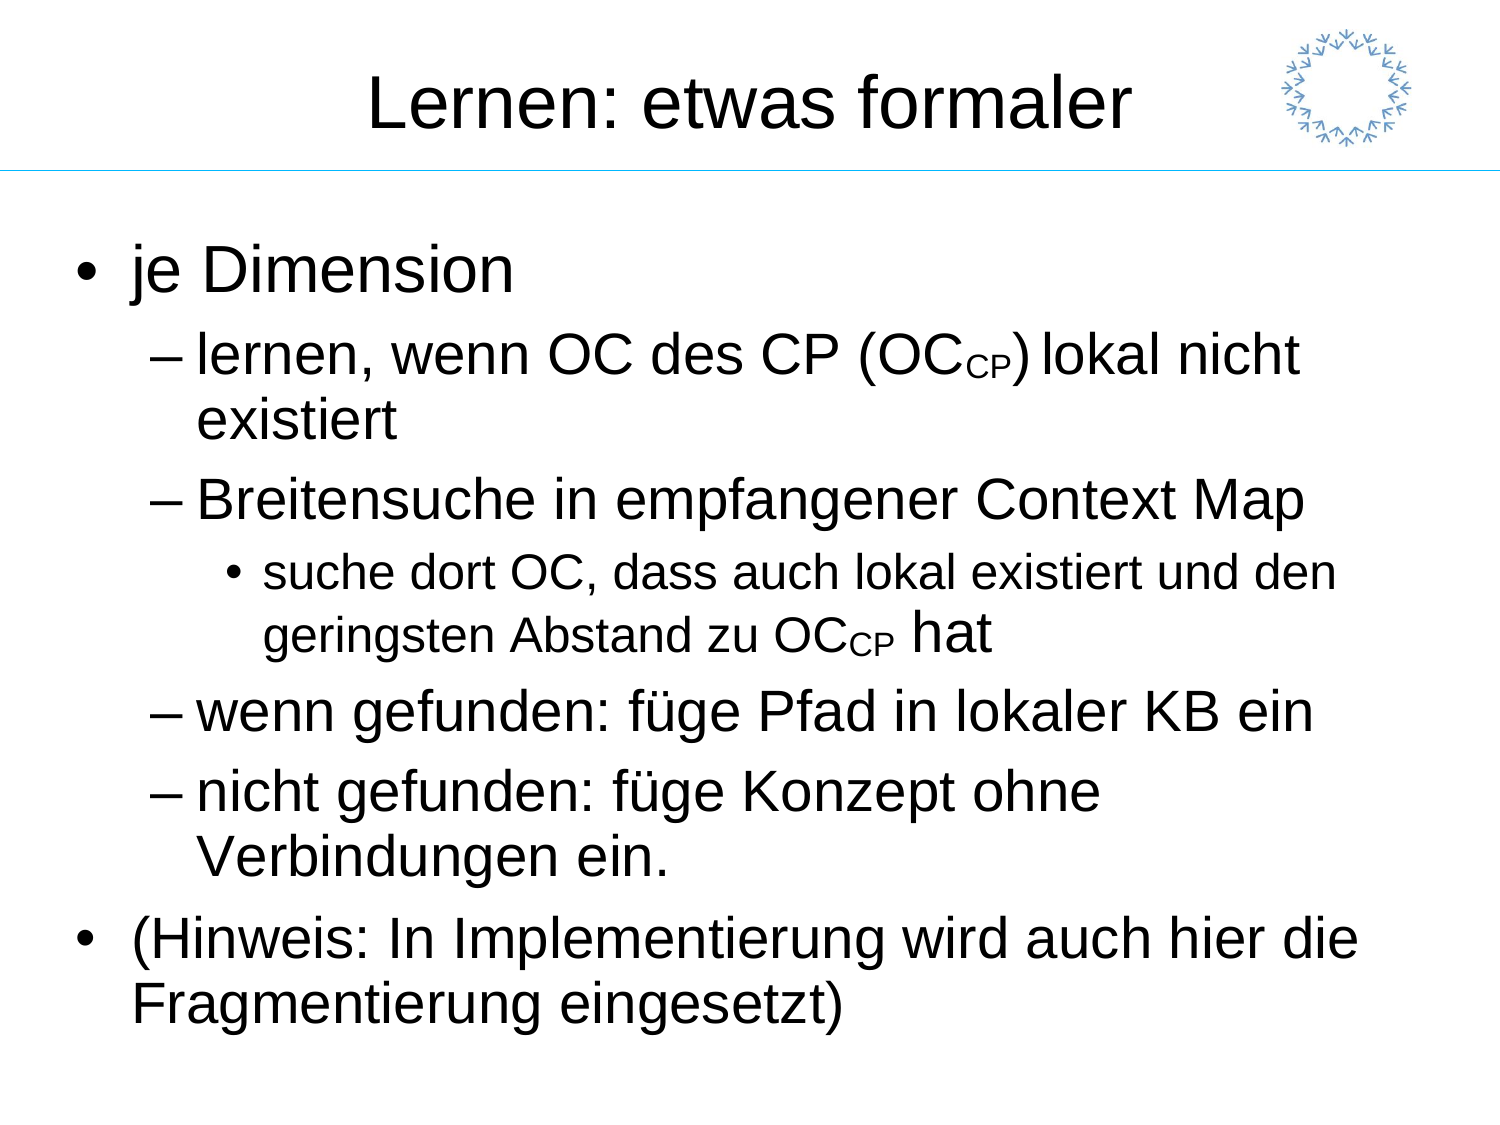

# Lernen: etwas formaler
je Dimension
lernen, wenn OC des CP (OCCP) lokal nicht existiert
Breitensuche in empfangener Context Map
suche dort OC, dass auch lokal existiert und den geringsten Abstand zu OCCP hat
wenn gefunden: füge Pfad in lokaler KB ein
nicht gefunden: füge Konzept ohne Verbindungen ein.
(Hinweis: In Implementierung wird auch hier die Fragmentierung eingesetzt)